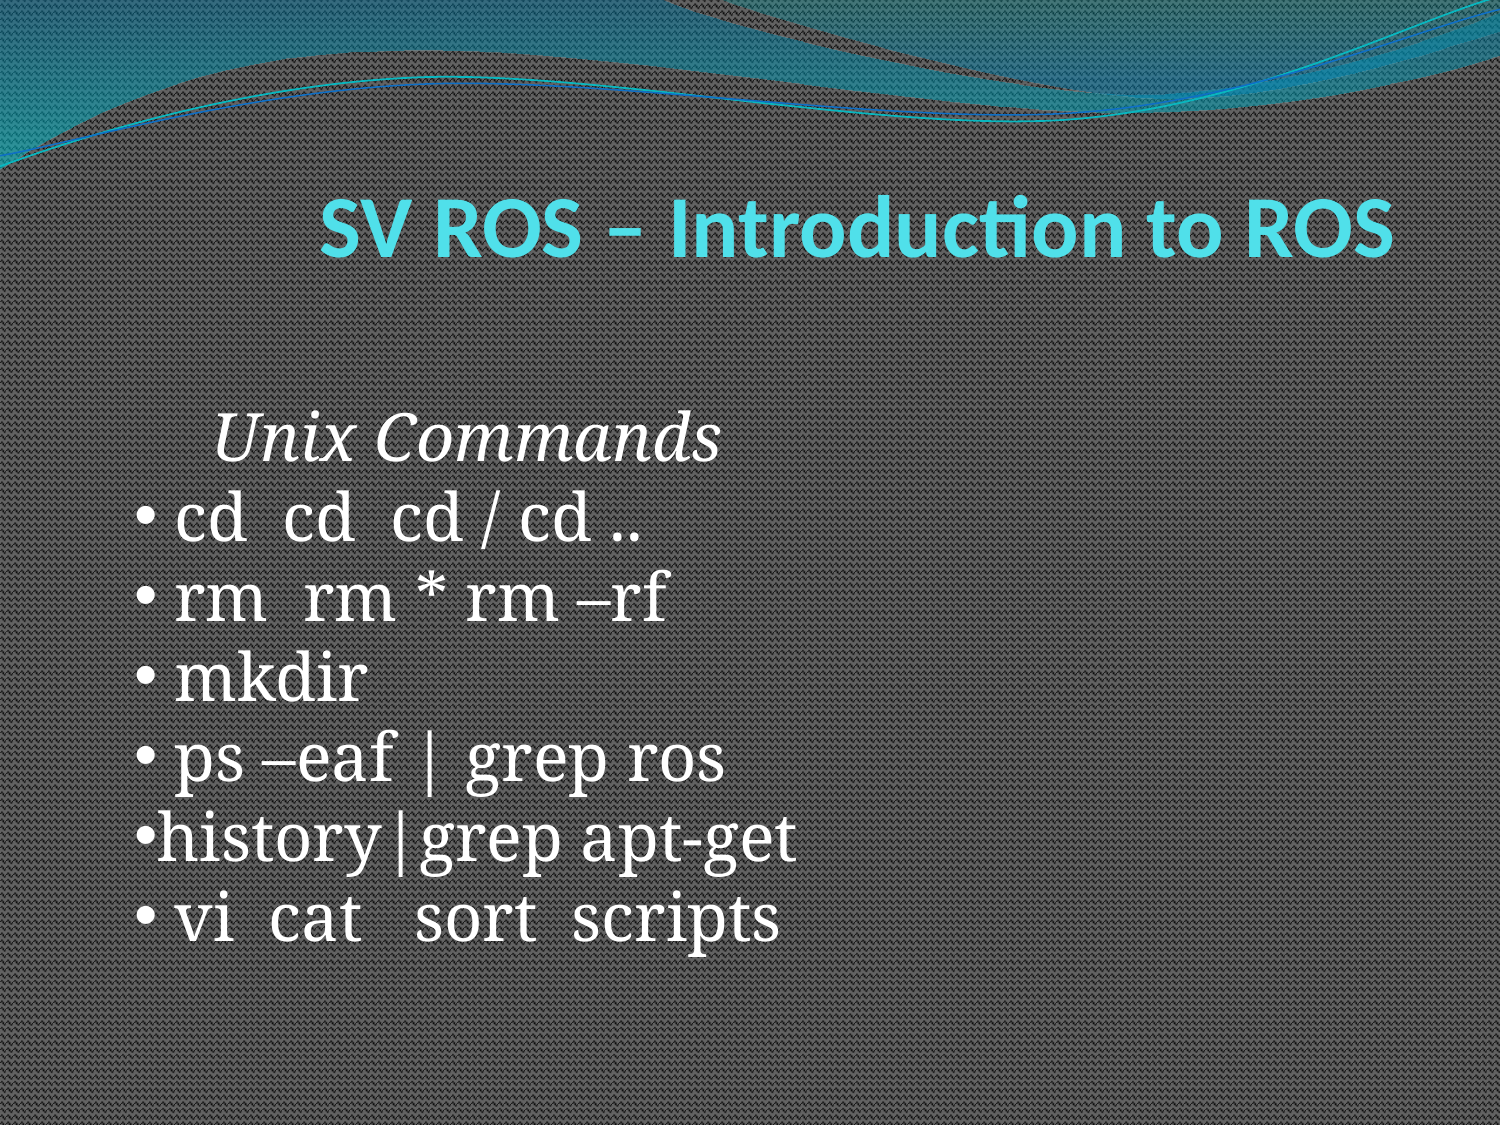

# SV ROS – Introduction to ROS
Unix Commands
 cd cd cd / cd ..
 rm rm * rm –rf
 mkdir
 ps –eaf | grep ros
history|grep apt-get
 vi cat sort scripts